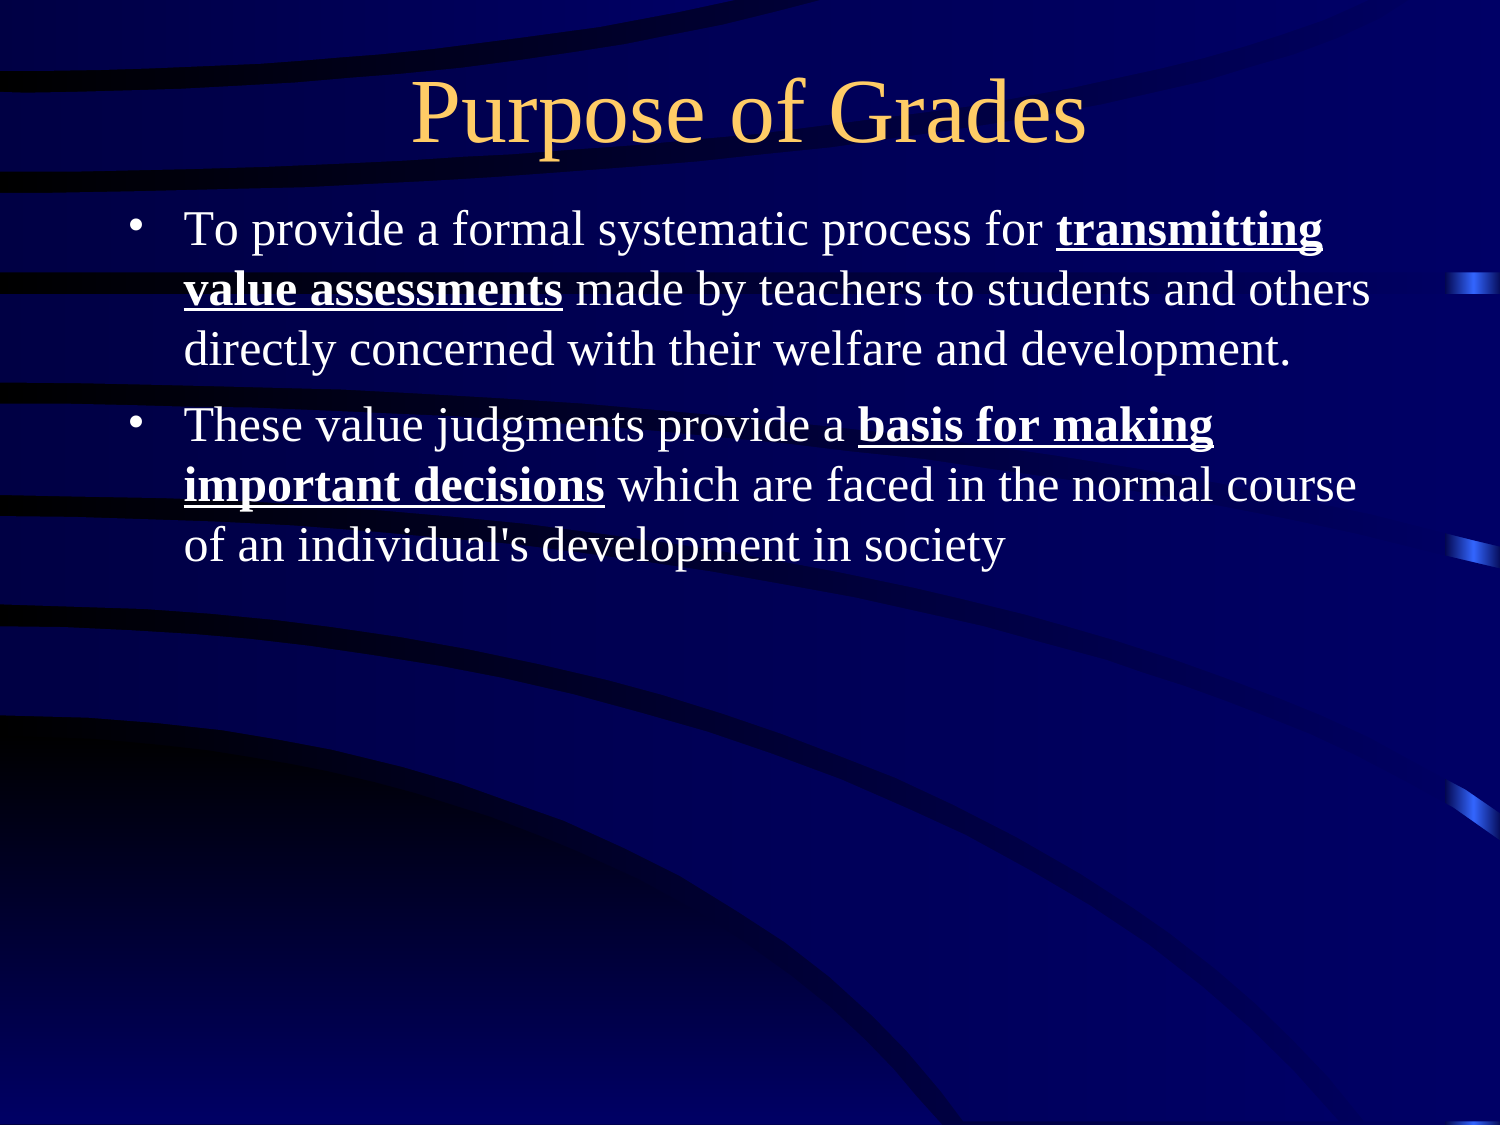

# Purpose of Grades
To provide a formal systematic process for transmitting value assessments made by teachers to students and others directly concerned with their welfare and development.
These value judgments provide a basis for making important decisions which are faced in the normal course of an individual's development in society